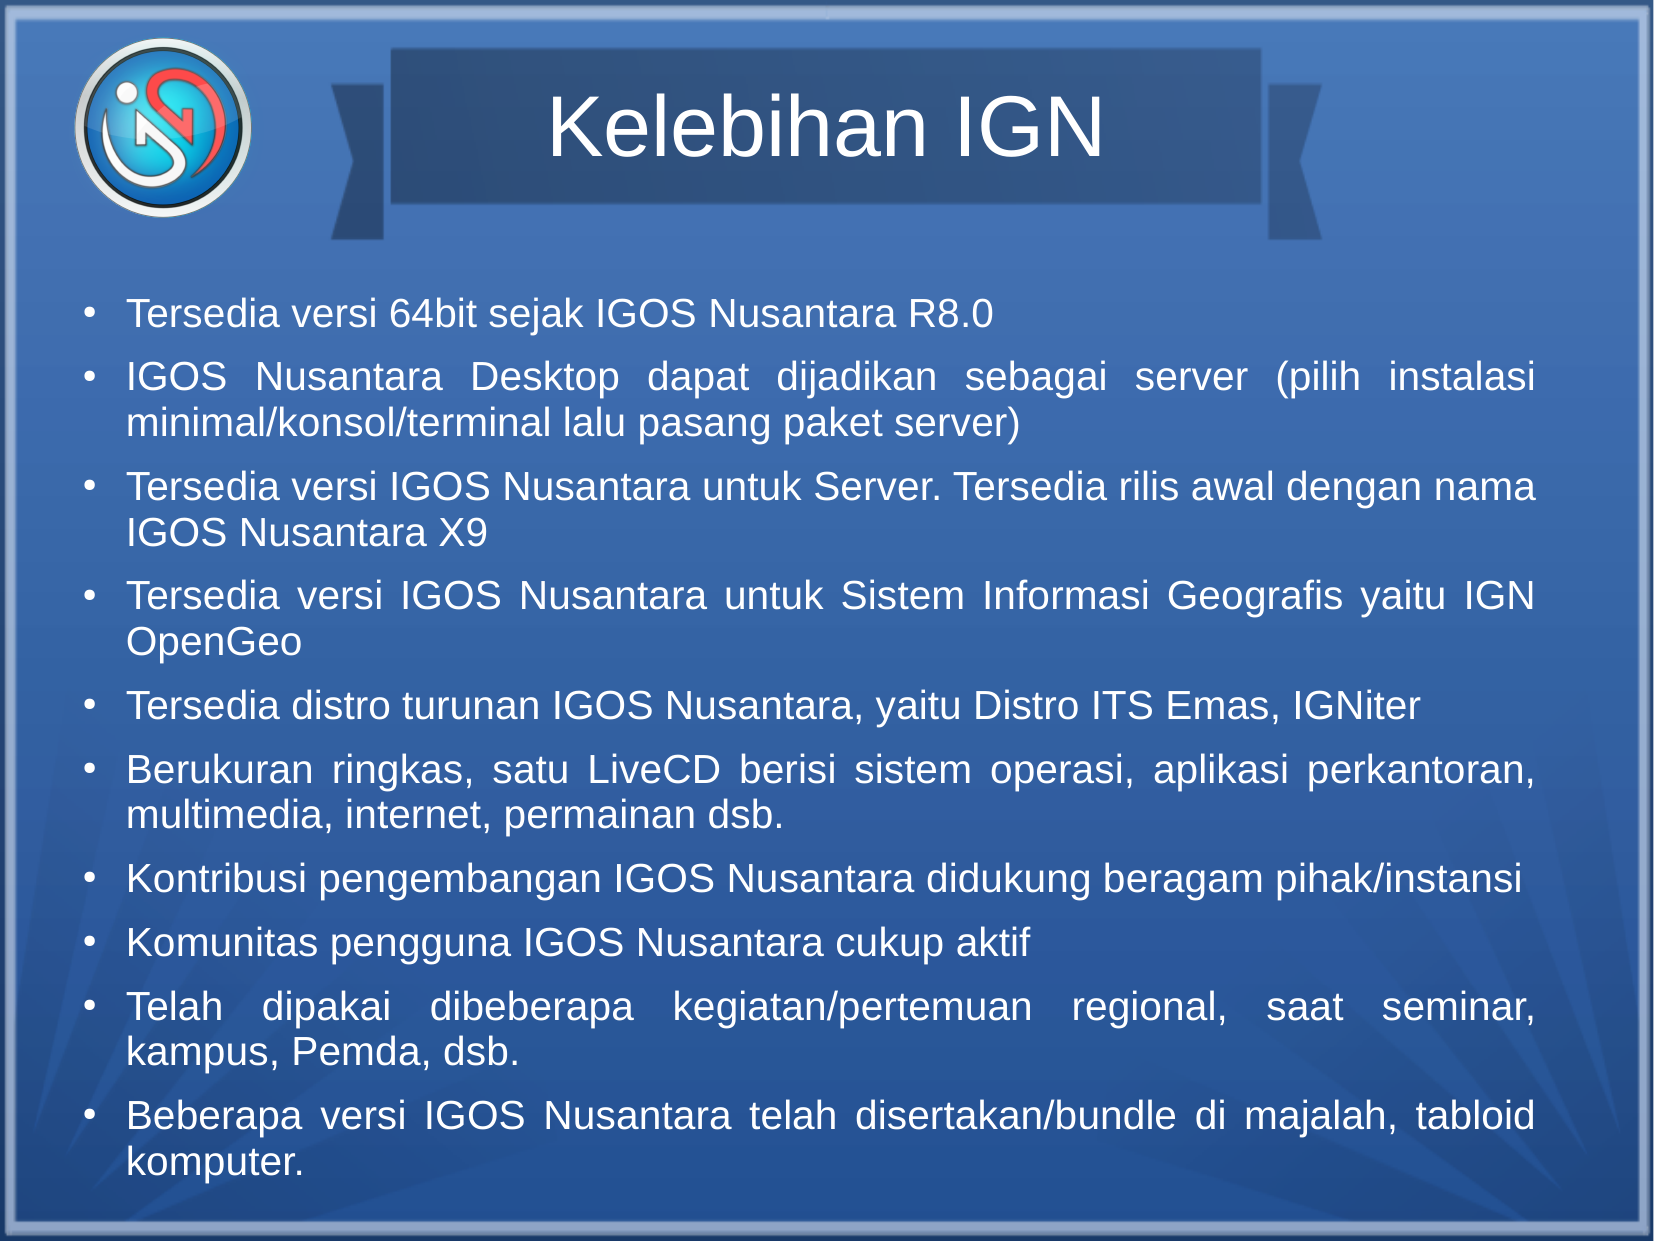

# Kelebihan IGN
Tersedia versi 64bit sejak IGOS Nusantara R8.0
IGOS Nusantara Desktop dapat dijadikan sebagai server (pilih instalasi minimal/konsol/terminal lalu pasang paket server)
Tersedia versi IGOS Nusantara untuk Server. Tersedia rilis awal dengan nama IGOS Nusantara X9
Tersedia versi IGOS Nusantara untuk Sistem Informasi Geografis yaitu IGN OpenGeo
Tersedia distro turunan IGOS Nusantara, yaitu Distro ITS Emas, IGNiter
Berukuran ringkas, satu LiveCD berisi sistem operasi, aplikasi perkantoran, multimedia, internet, permainan dsb.
Kontribusi pengembangan IGOS Nusantara didukung beragam pihak/instansi
Komunitas pengguna IGOS Nusantara cukup aktif
Telah dipakai dibeberapa kegiatan/pertemuan regional, saat seminar, kampus, Pemda, dsb.
Beberapa versi IGOS Nusantara telah disertakan/bundle di majalah, tabloid komputer.